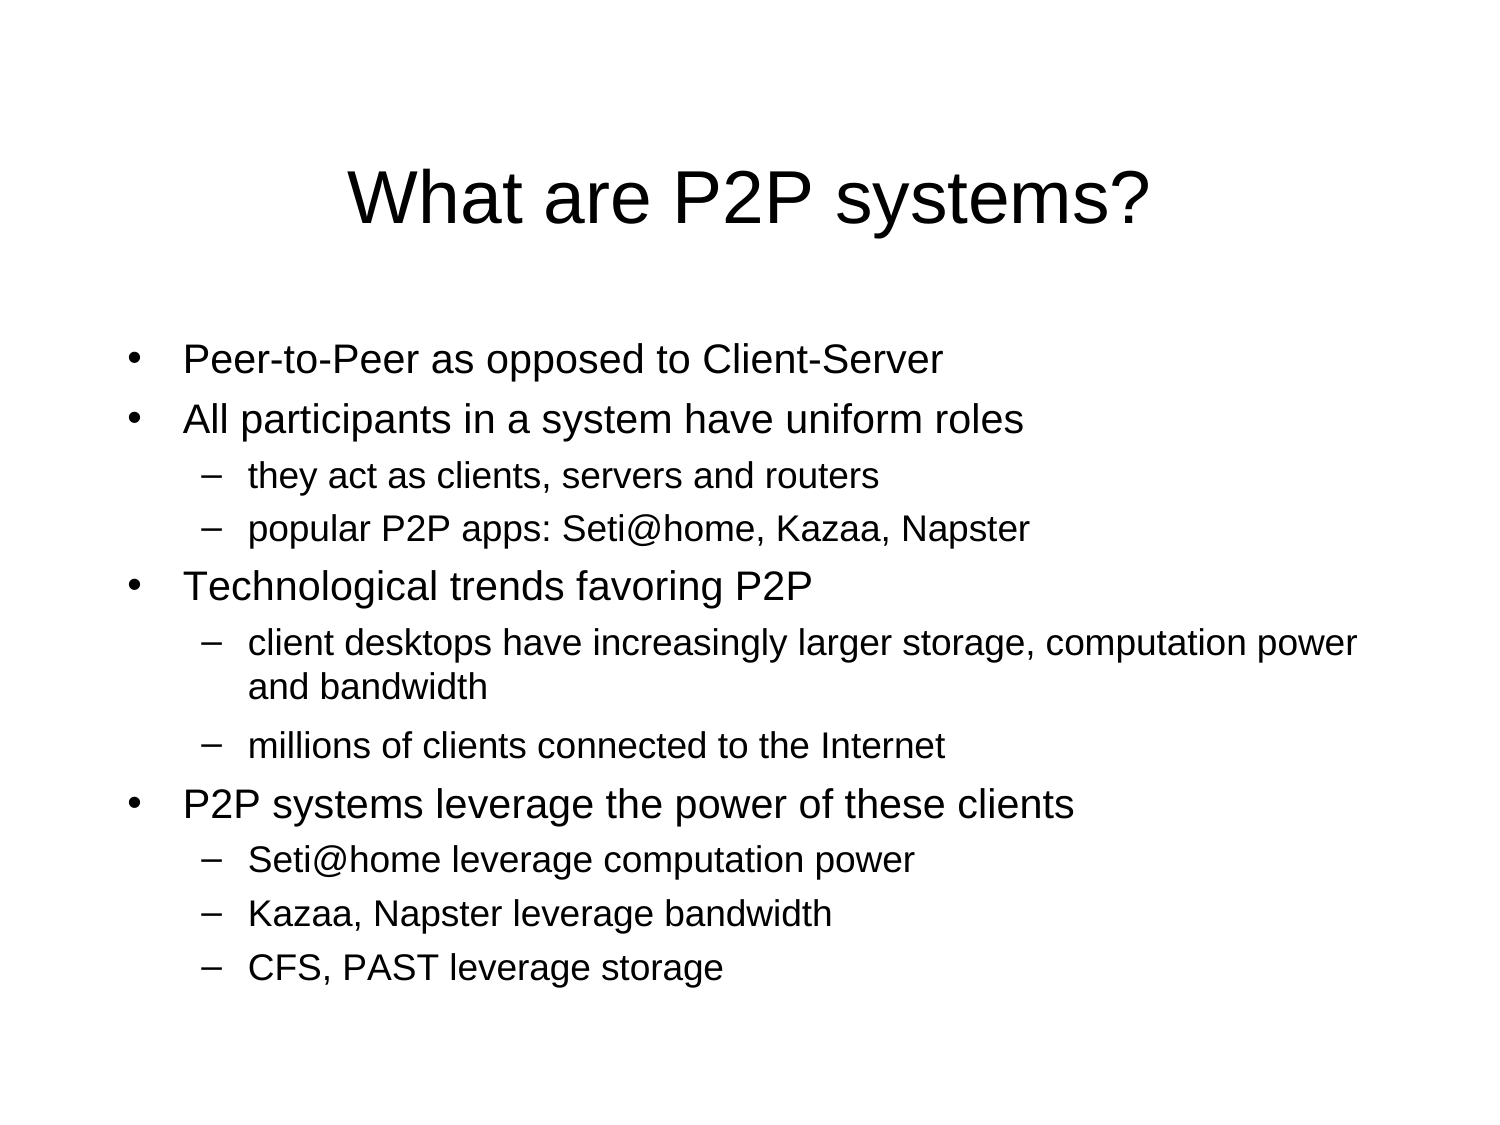

# What are P2P systems?
Peer-to-Peer as opposed to Client-Server
All participants in a system have uniform roles
they act as clients, servers and routers
popular P2P apps: Seti@home, Kazaa, Napster
Technological trends favoring P2P
client desktops have increasingly larger storage, computation power and bandwidth
millions of clients connected to the Internet
P2P systems leverage the power of these clients
Seti@home leverage computation power
Kazaa, Napster leverage bandwidth
CFS, PAST leverage storage